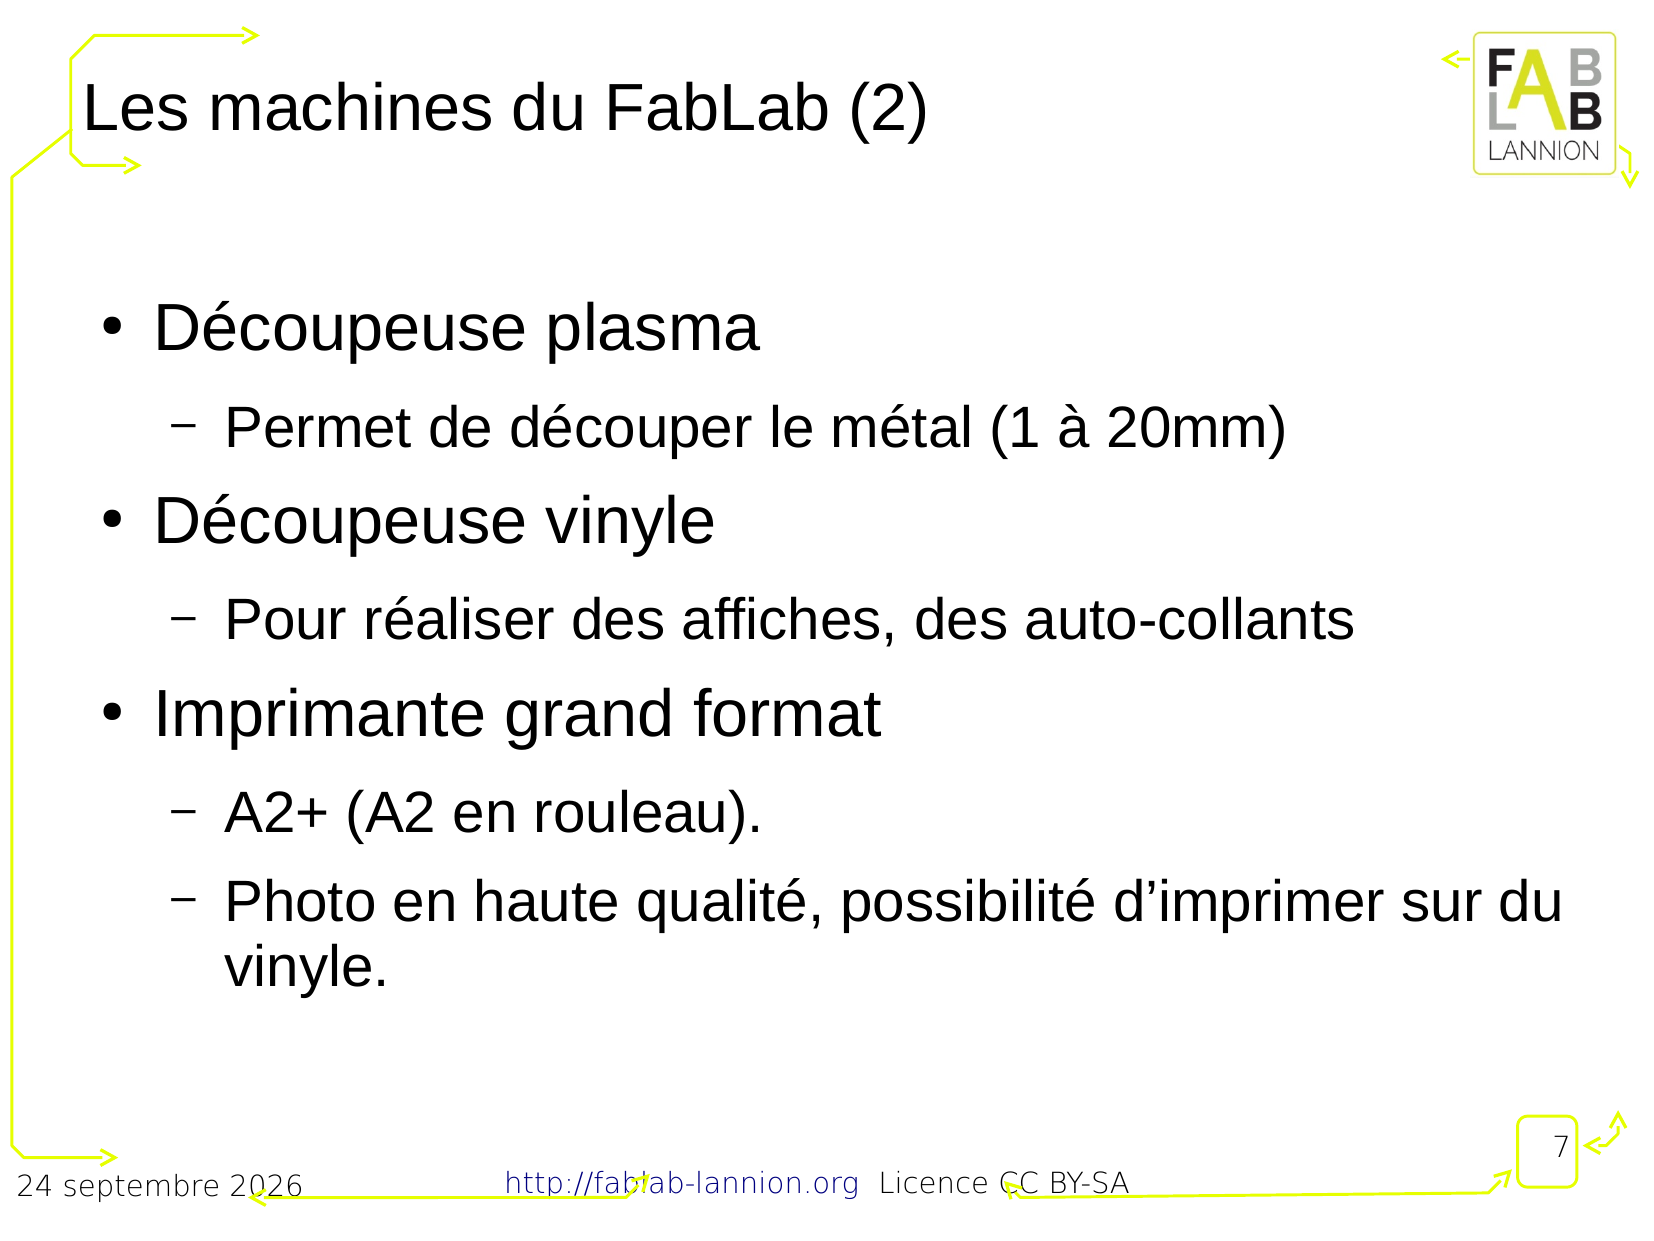

# Les machines du FabLab (2)
Découpeuse plasma
Permet de découper le métal (1 à 20mm)
Découpeuse vinyle
Pour réaliser des affiches, des auto-collants
Imprimante grand format
A2+ (A2 en rouleau).
Photo en haute qualité, possibilité d’imprimer sur du vinyle.
7